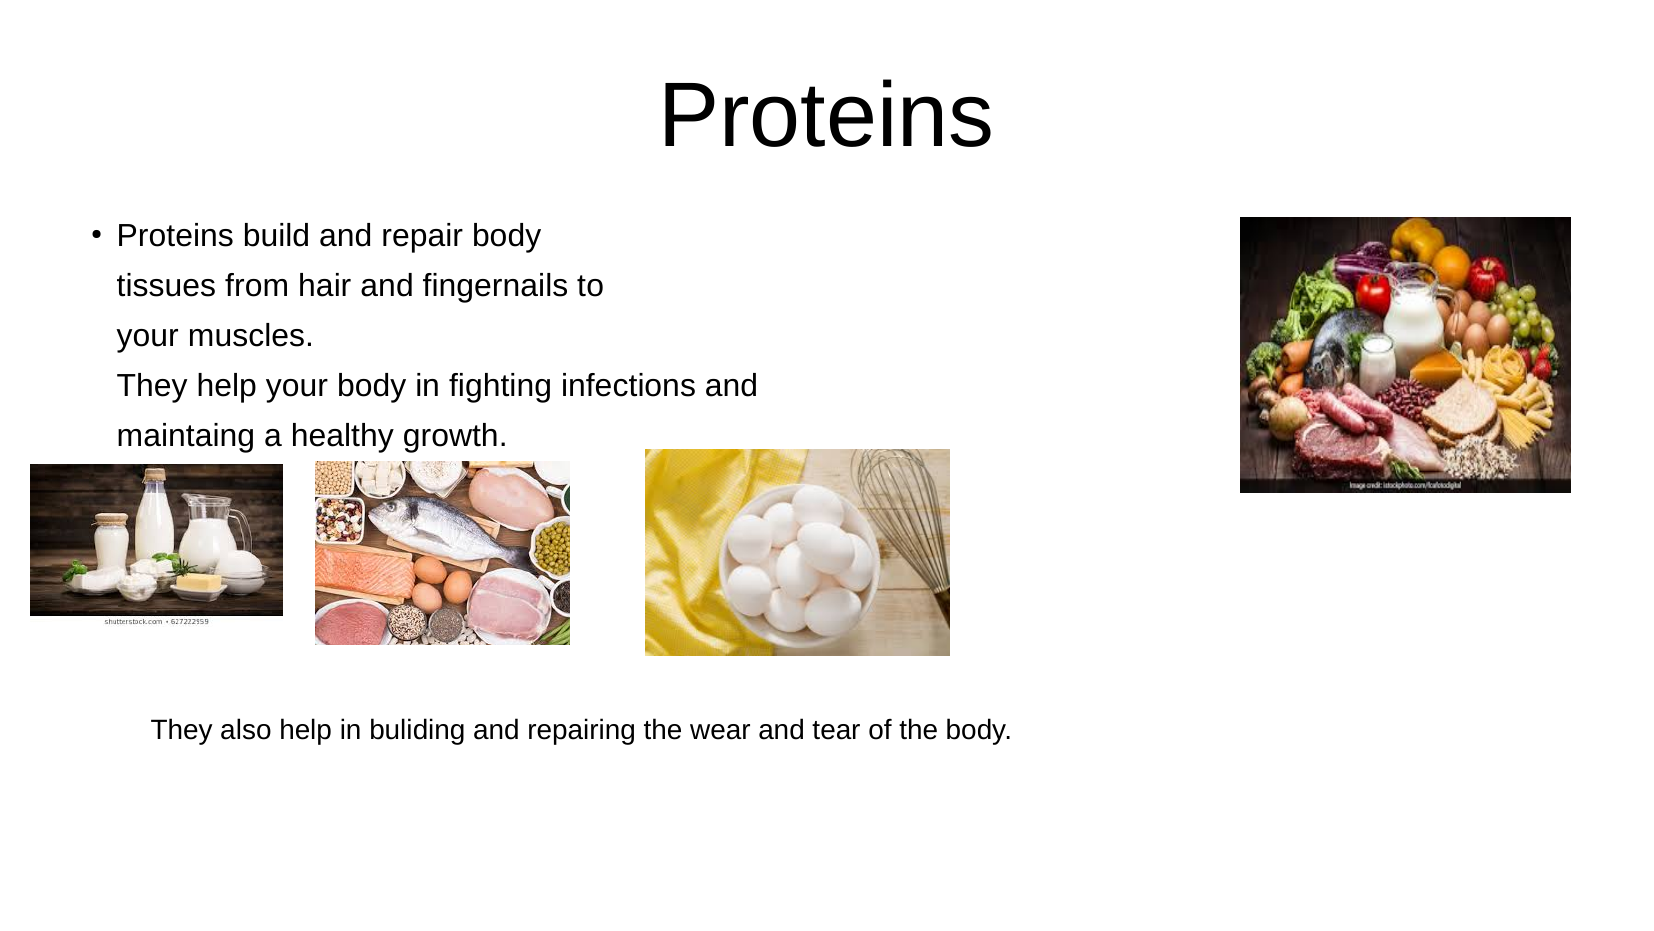

# Proteins
Proteins build and repair body
tissues from hair and fingernails to
your muscles.
They help your body in fighting infections and
maintaing a healthy growth.
They also help in buliding and repairing the wear and tear of the body.